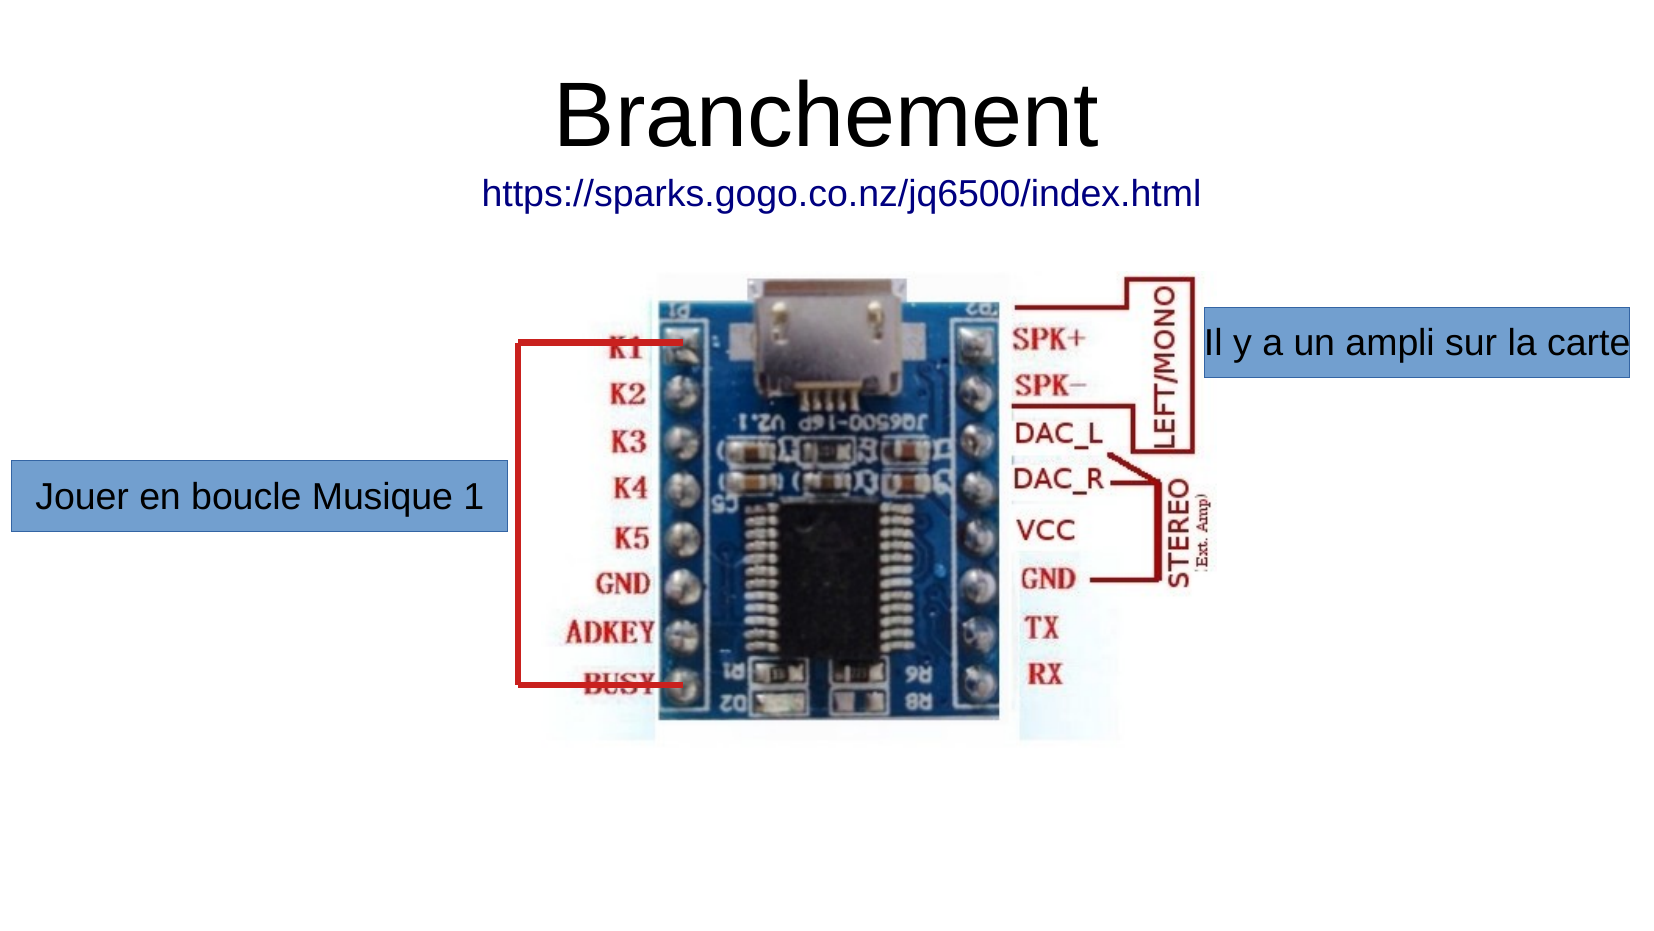

# Branchement
https://sparks.gogo.co.nz/jq6500/index.html
Il y a un ampli sur la carte
Jouer en boucle Musique 1